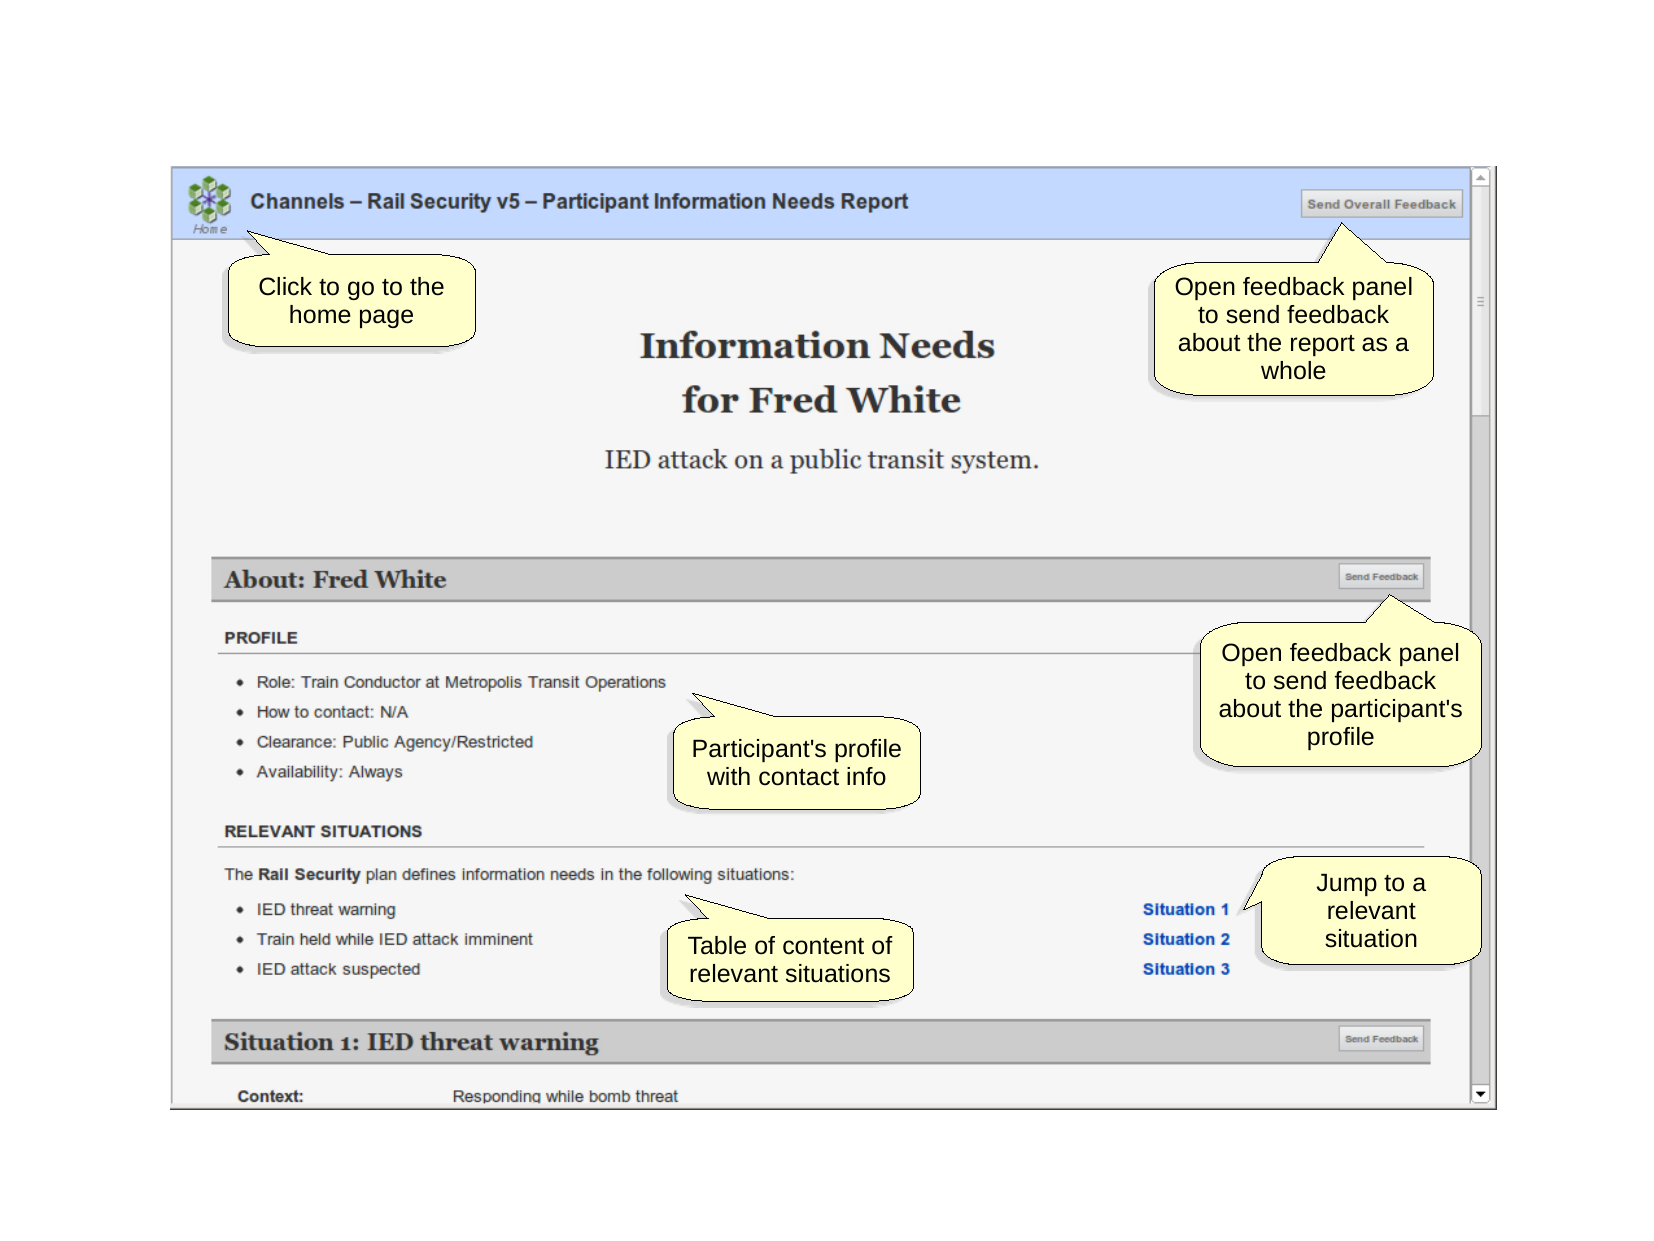

Click to go to the home page
Open feedback panel to send feedback about the report as a whole
Open feedback panel to send feedback about the participant's profile
Participant's profile with contact info
Jump to a relevant situation
Table of content of relevant situations